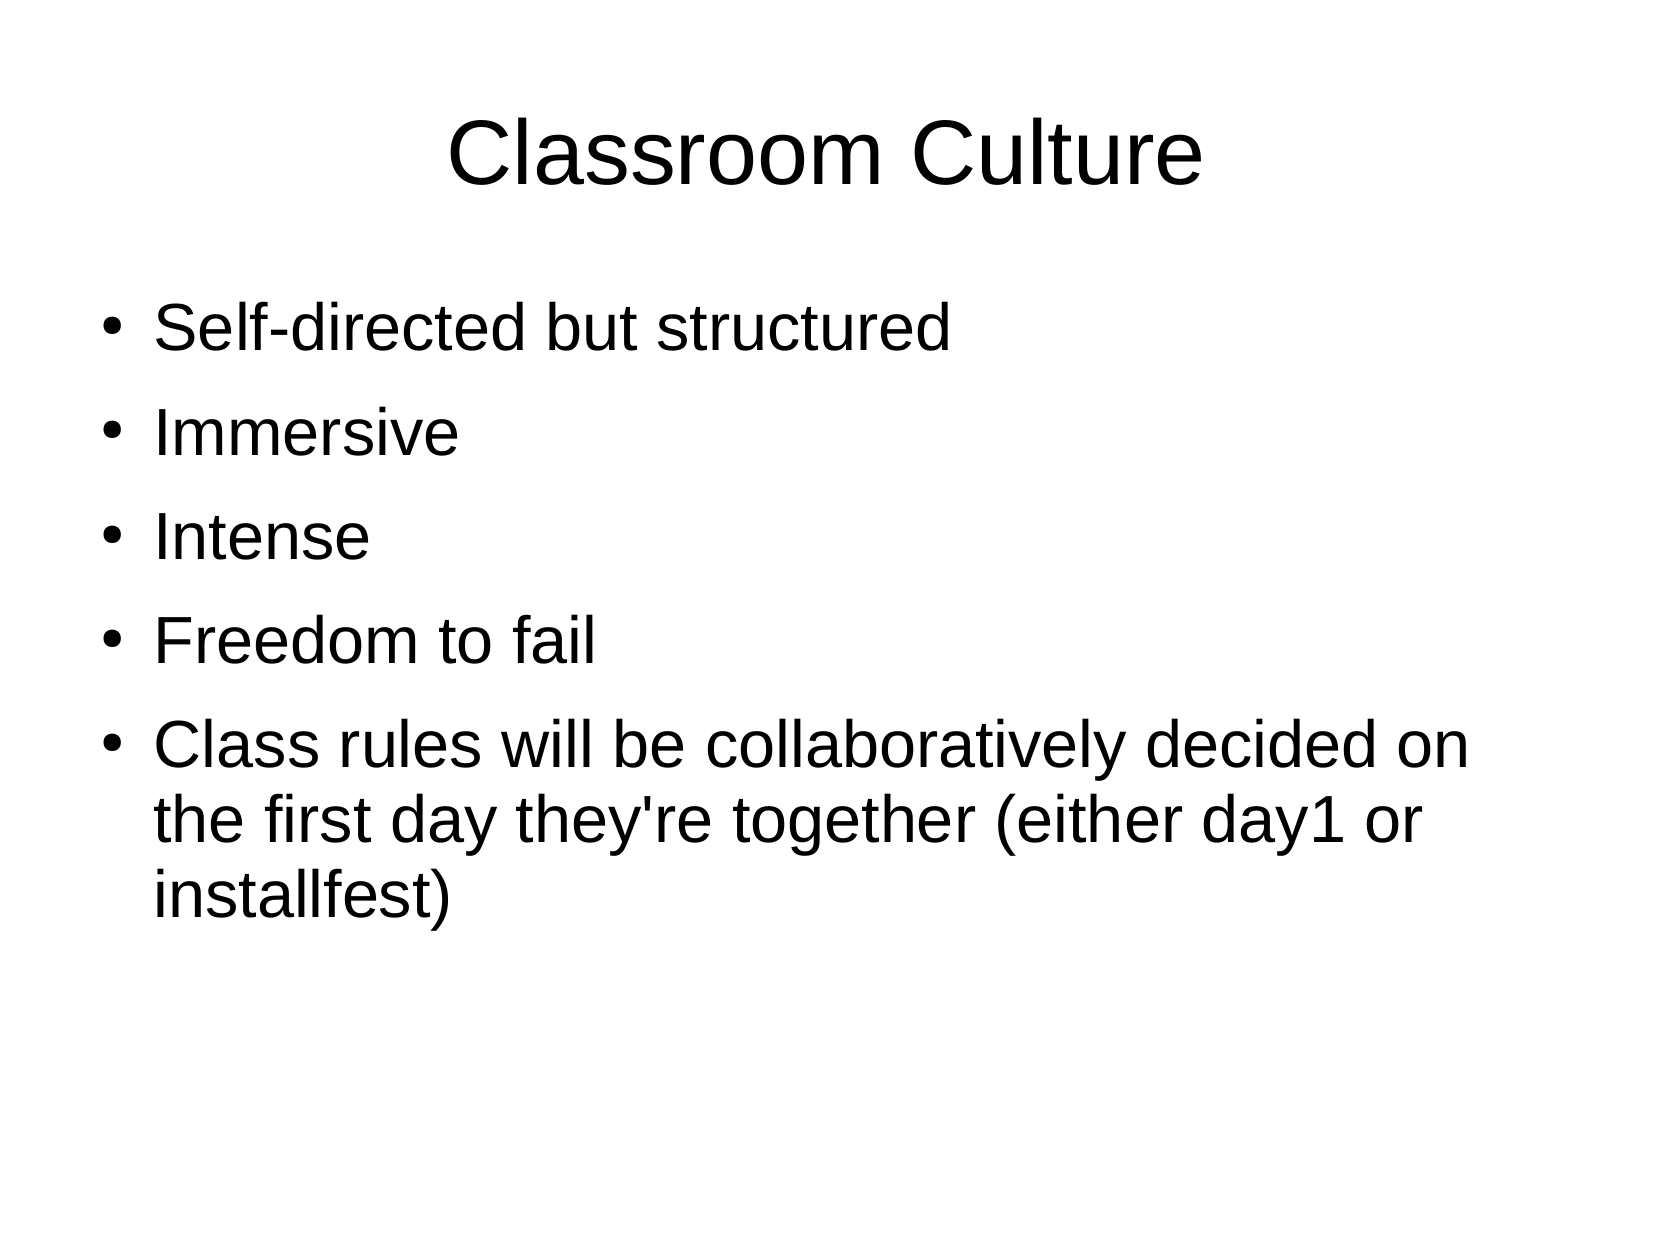

# Classroom Culture
Self-directed but structured
Immersive
Intense
Freedom to fail
Class rules will be collaboratively decided on the first day they're together (either day1 or installfest)